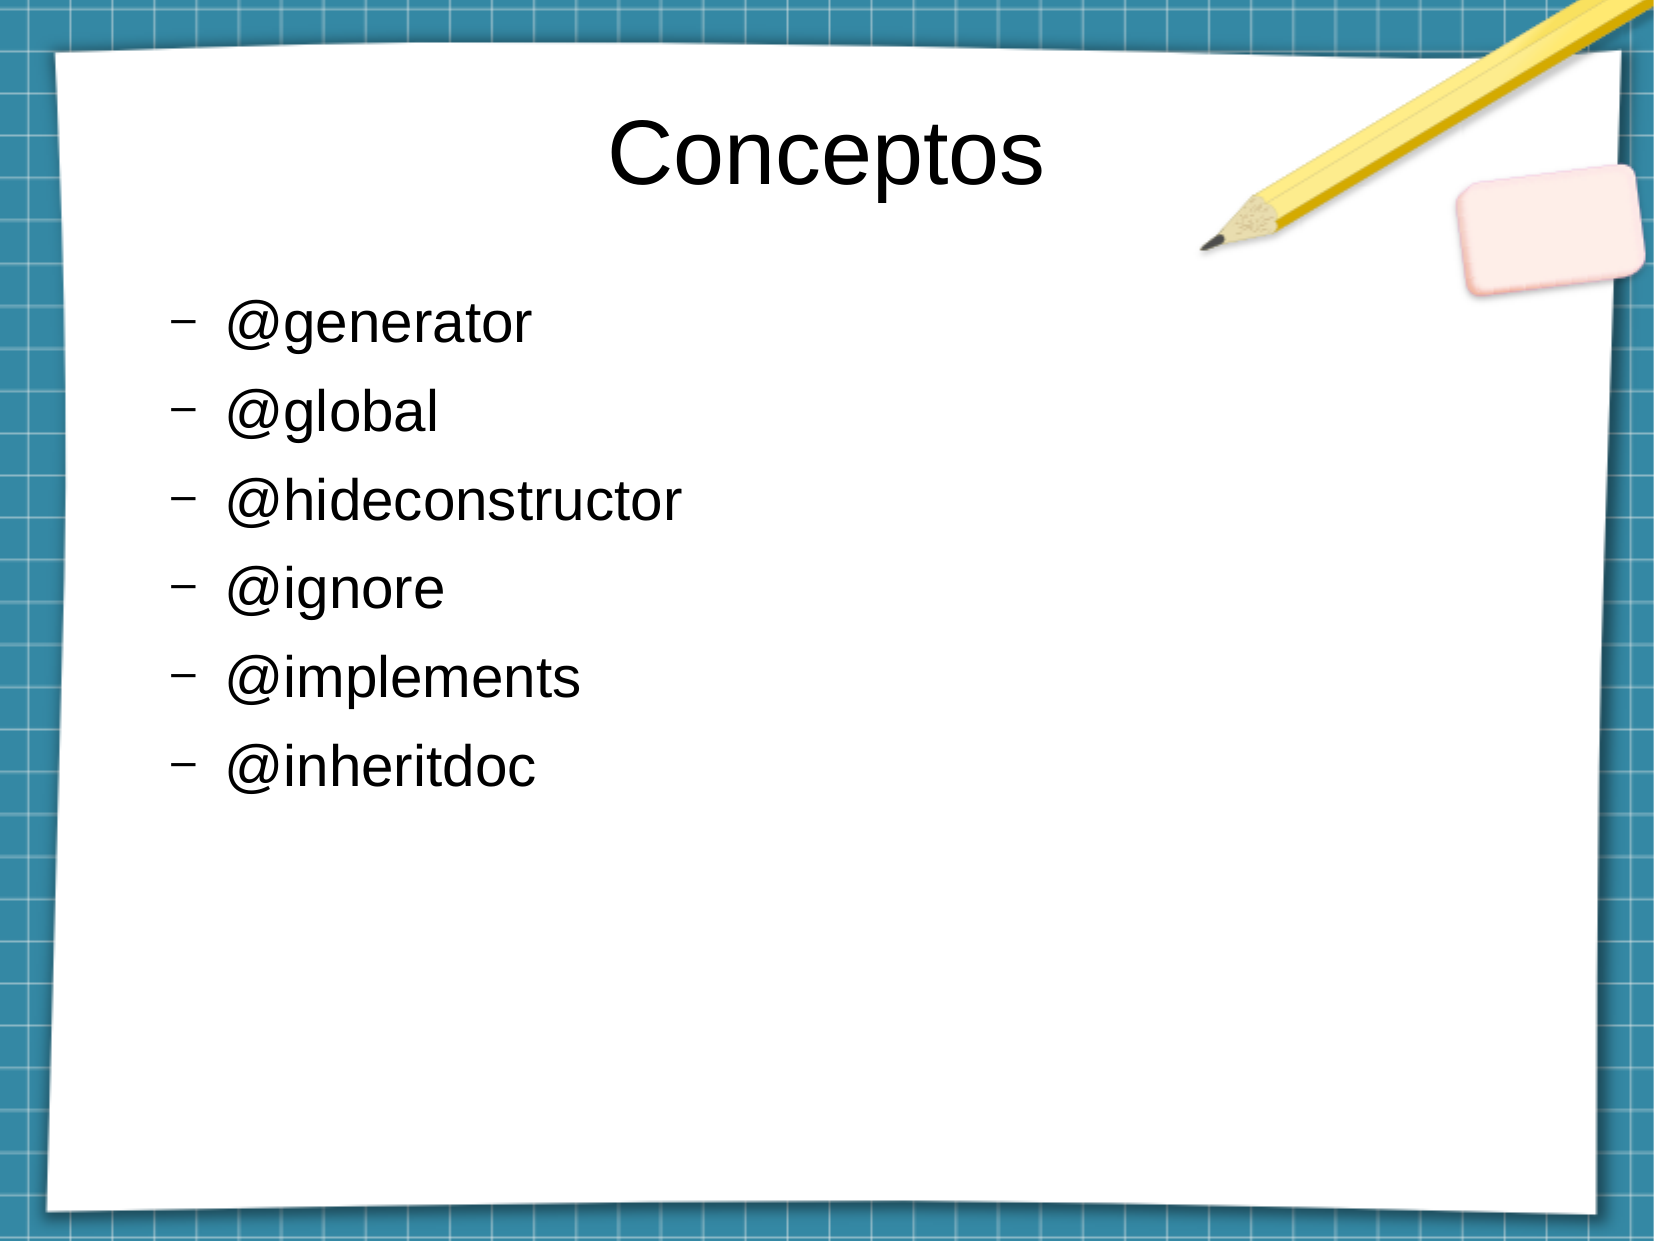

# Conceptos
@generator
@global
@hideconstructor
@ignore
@implements
@inheritdoc